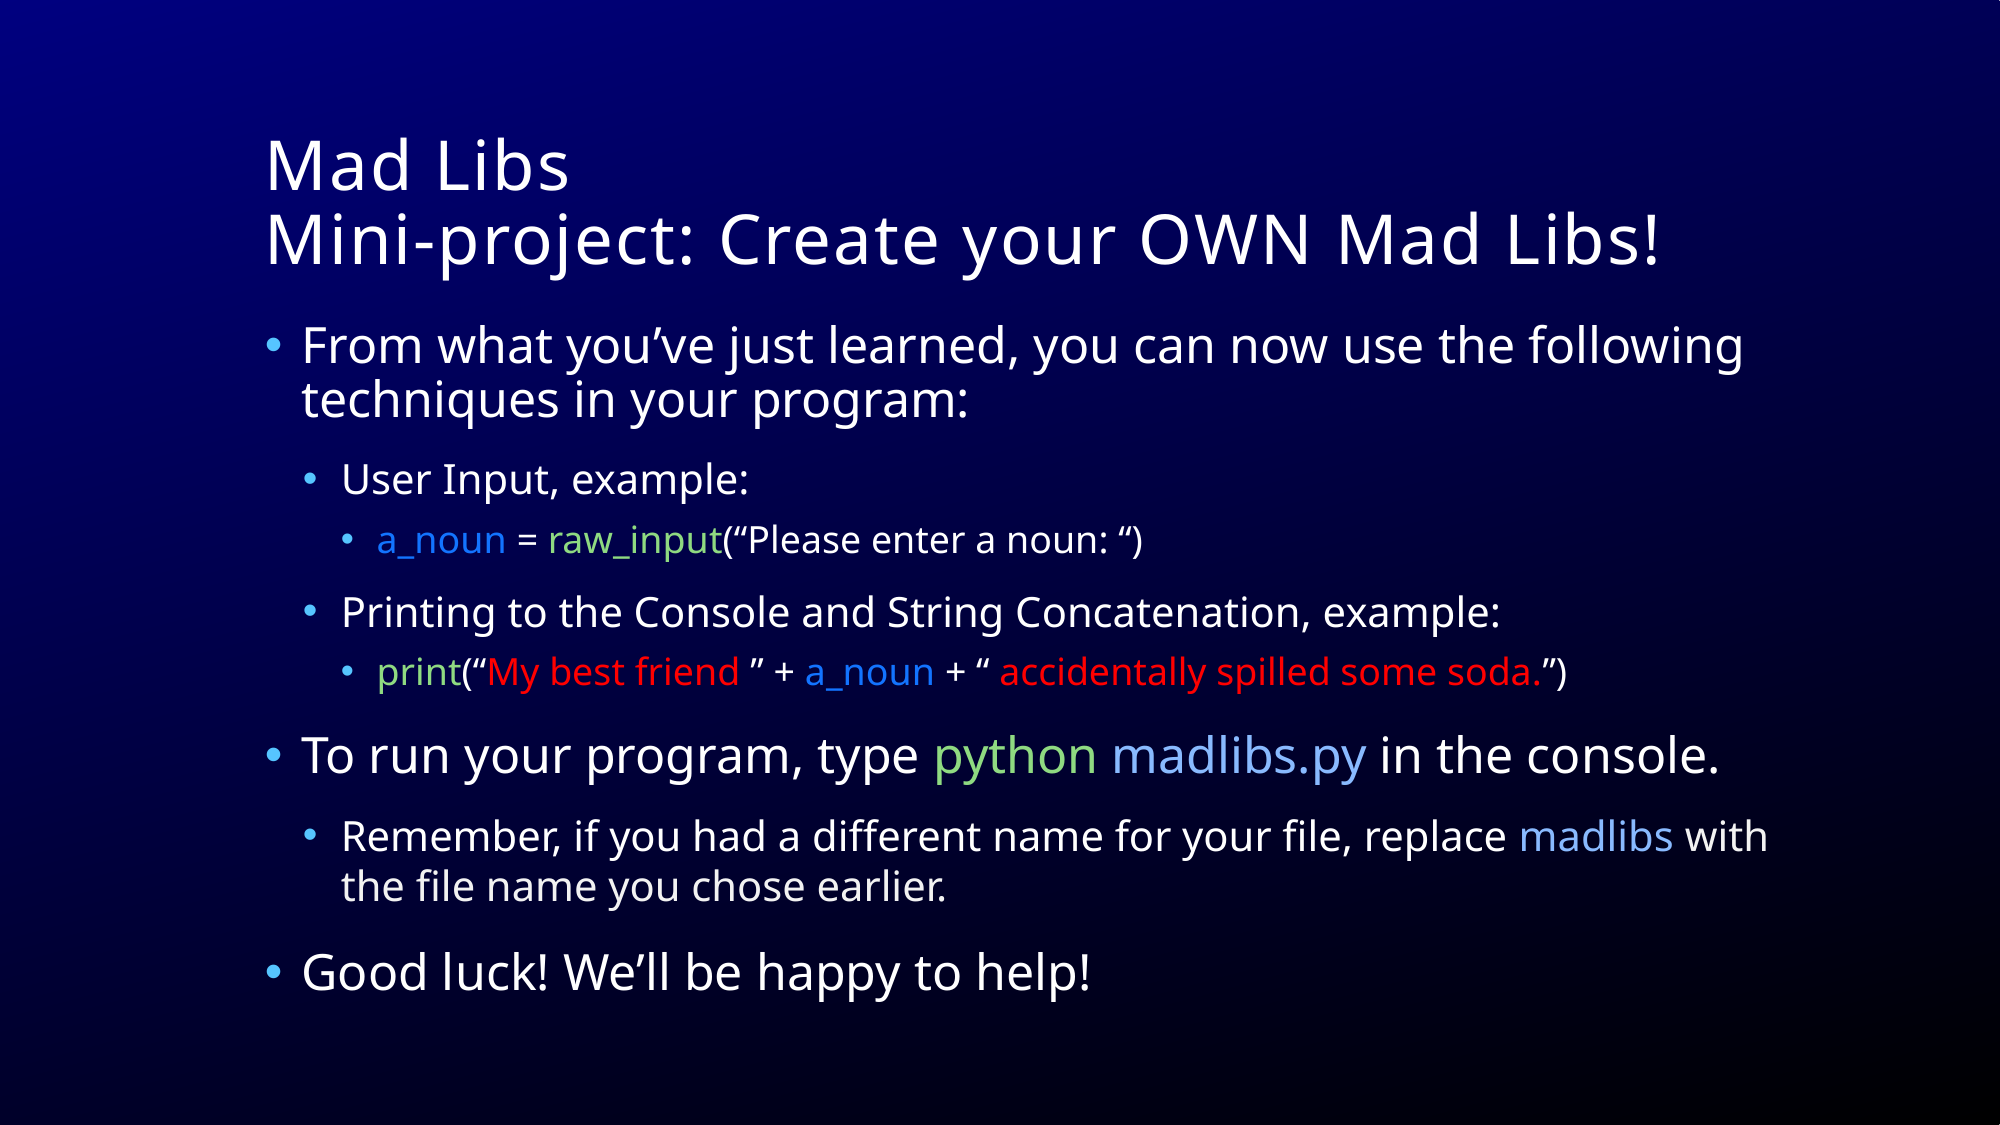

# Mad Libs Mini-project: Create your OWN Mad Libs!
From what you’ve just learned, you can now use the following techniques in your program:
User Input, example:
a_noun = raw_input(“Please enter a noun: “)
Printing to the Console and String Concatenation, example:
print(“My best friend ” + a_noun + “ accidentally spilled some soda.”)
To run your program, type python madlibs.py in the console.
Remember, if you had a different name for your file, replace madlibs with the file name you chose earlier.
Good luck! We’ll be happy to help!